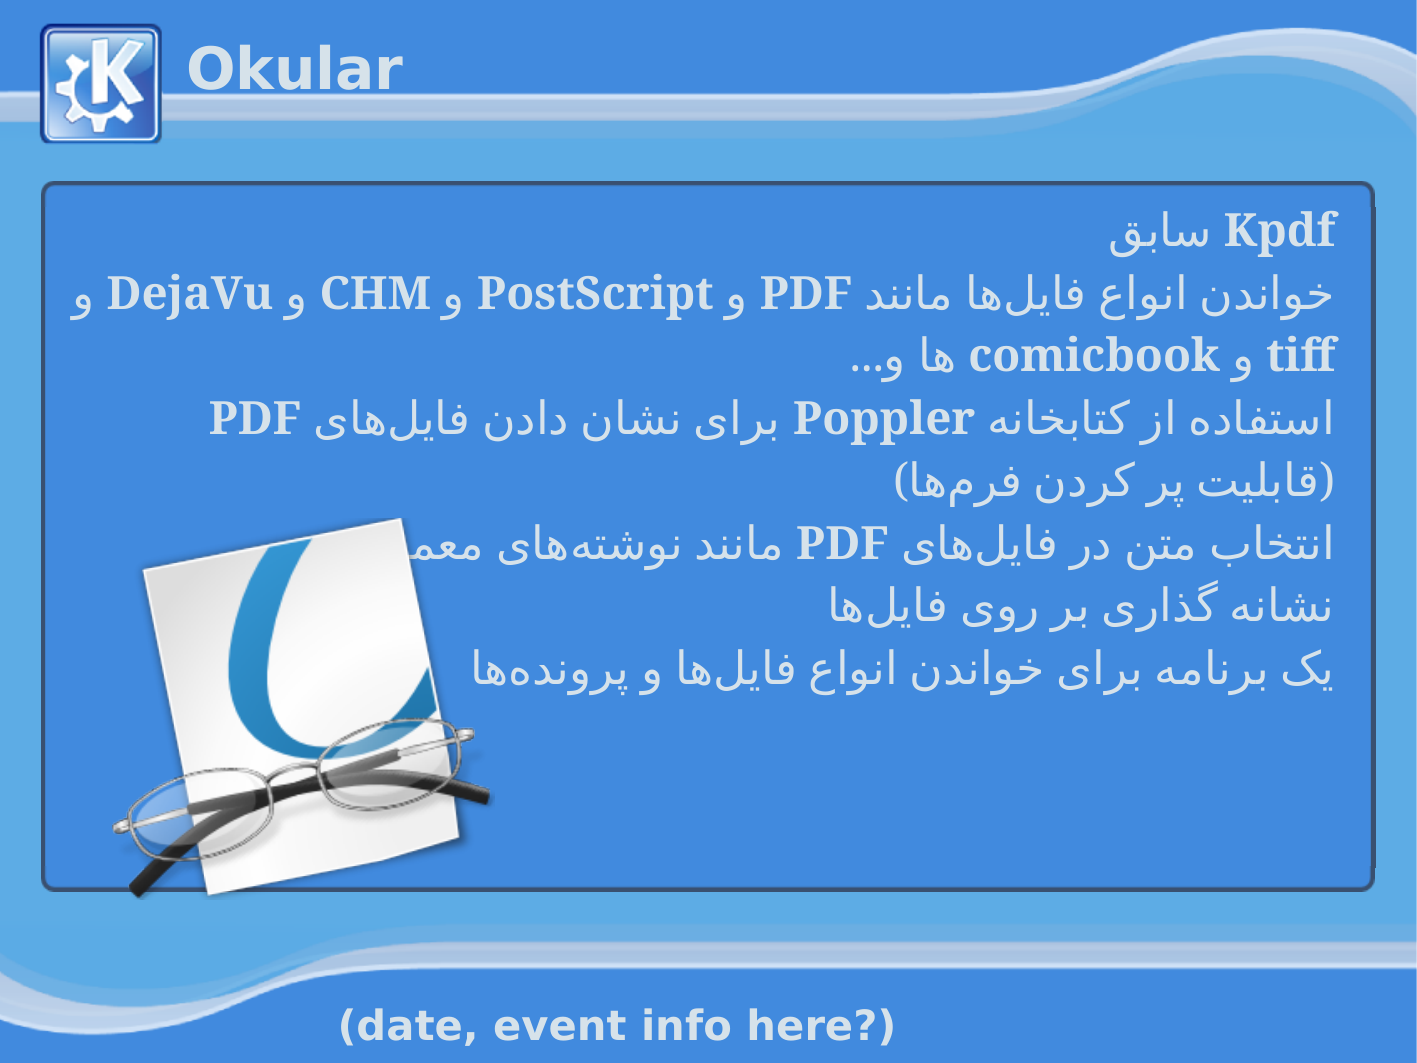

Okular
Kpdf سابق
خواندن انواع فایل‌ها مانند PDF و PostScript و CHM و DejaVu و tiff و comicbook ها و...
استفاده از کتابخانه Poppler برای نشان دادن فایل‌های PDF (قابلیت پر کردن فرم‌ها)
انتخاب متن در فایل‌های PDF مانند نوشته‌های معمولی
نشانه گذاری بر روی فایل‌ها
یک برنامه برای خواندن انواع فایل‌ها و پرونده‌ها